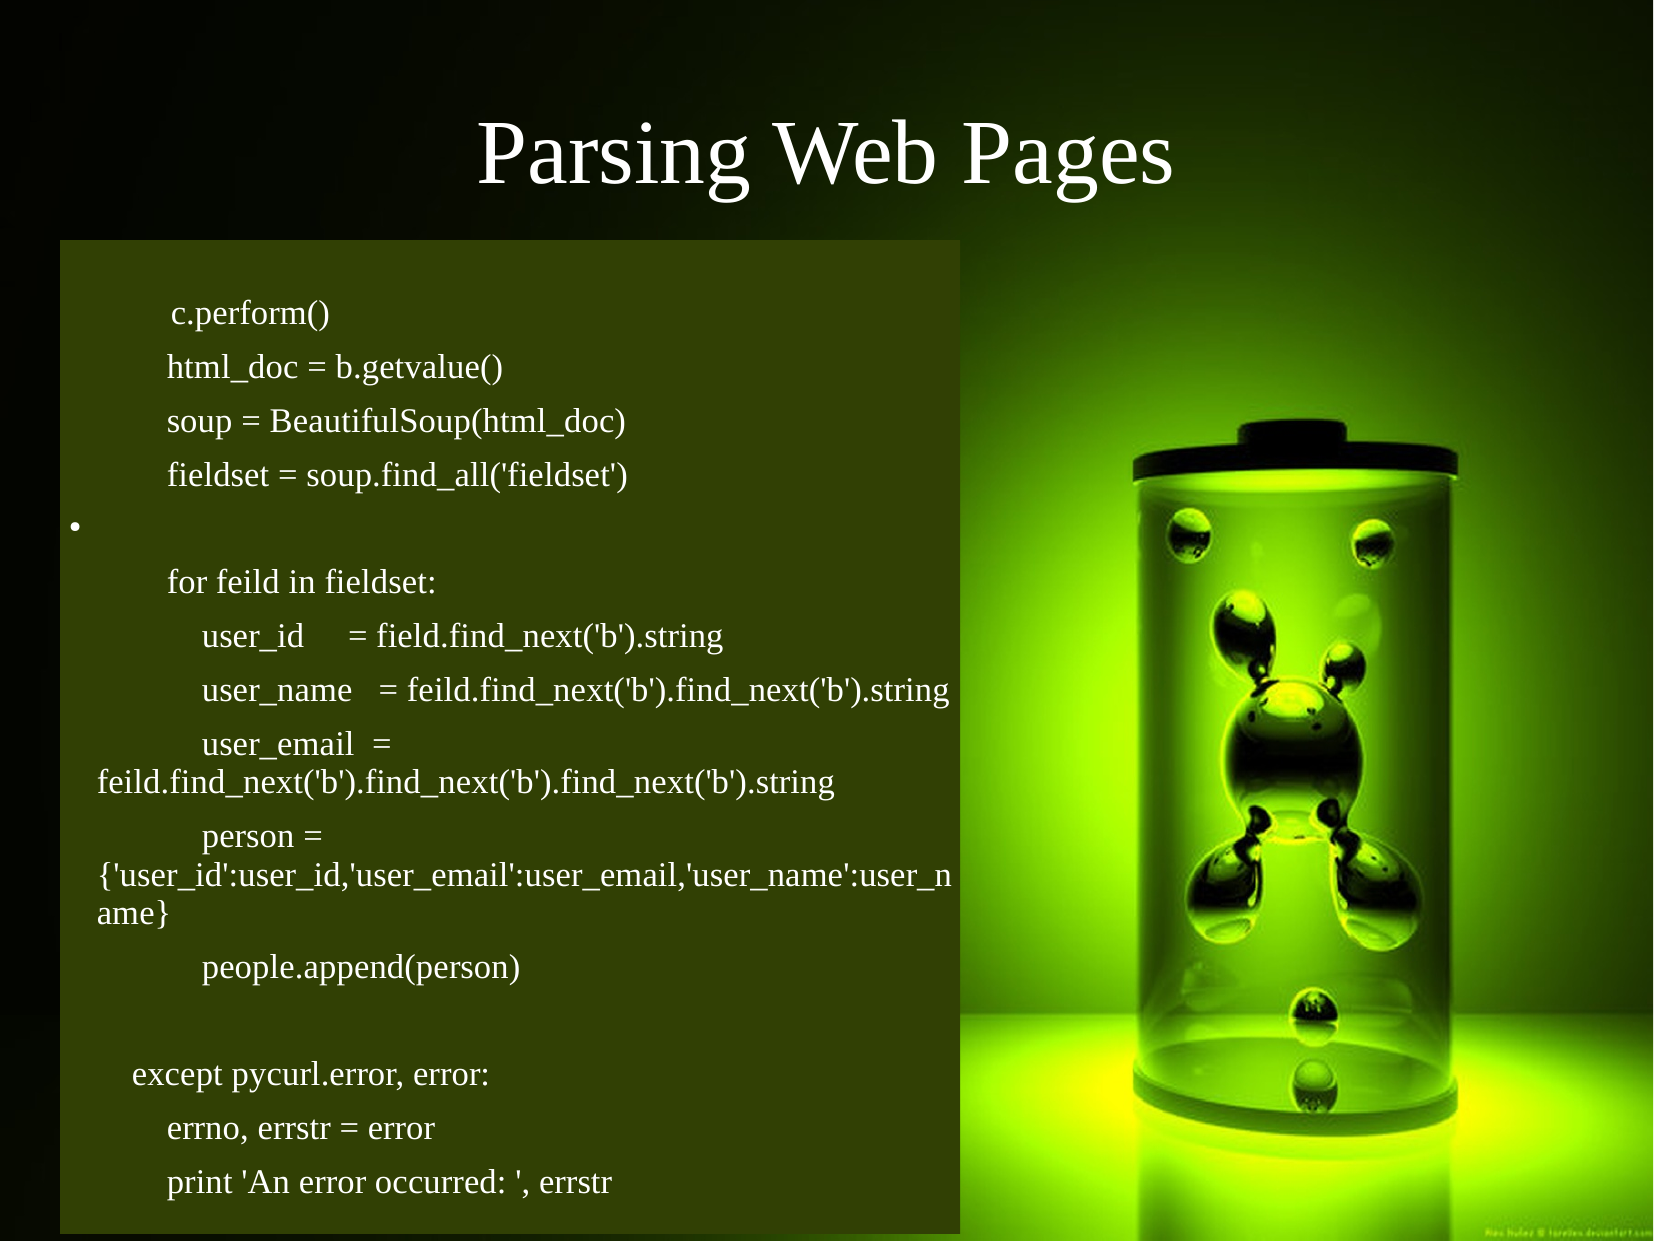

# Parsing Web Pages
 		 c.perform()
 html_doc = b.getvalue()
 soup = BeautifulSoup(html_doc)
 fieldset = soup.find_all('fieldset')
 for feild in fieldset:
 user_id = field.find_next('b').string
 user_name = feild.find_next('b').find_next('b').string
 user_email = feild.find_next('b').find_next('b').find_next('b').string
 person = {'user_id':user_id,'user_email':user_email,'user_name':user_name}
 people.append(person)
 except pycurl.error, error:
 errno, errstr = error
 print 'An error occurred: ', errstr